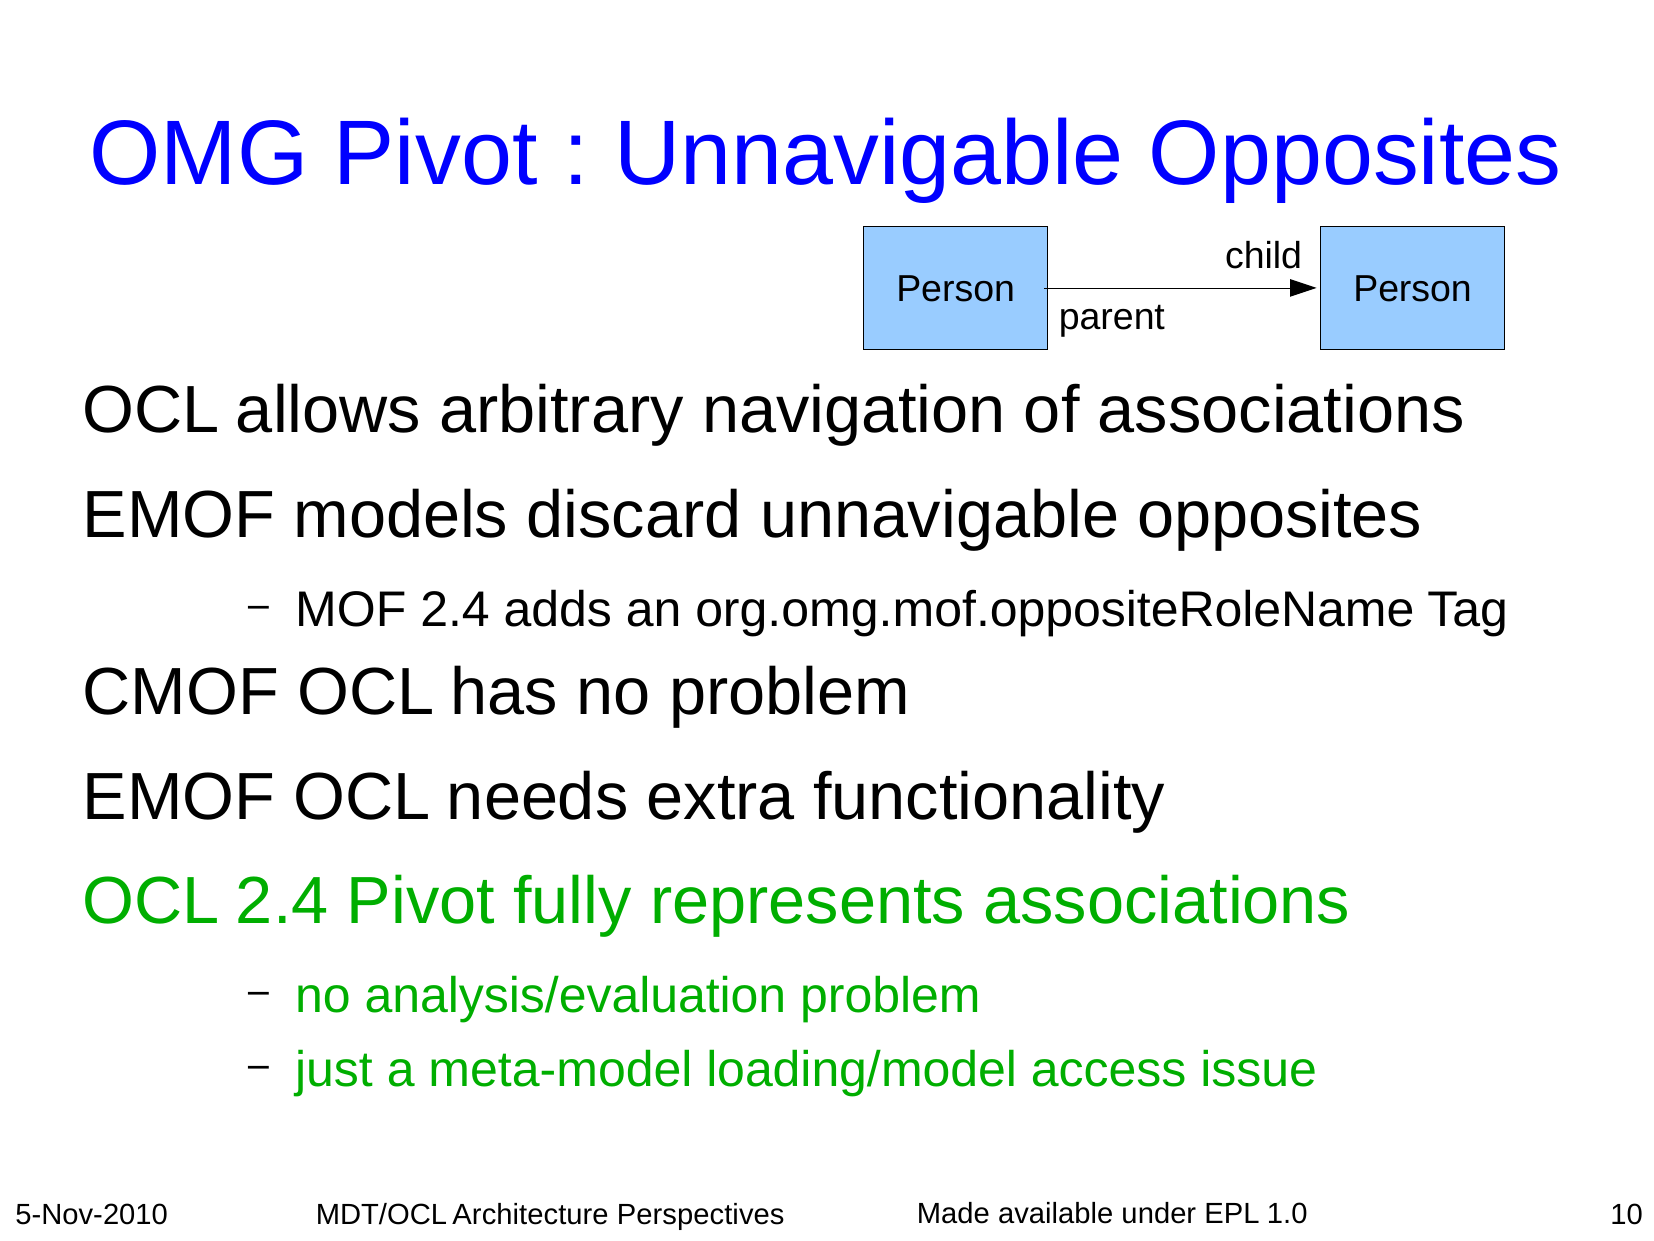

# OMG Pivot : Unnavigable Opposites
Person
Person
child
parent
OCL allows arbitrary navigation of associations
EMOF models discard unnavigable opposites
MOF 2.4 adds an org.omg.mof.oppositeRoleName Tag
CMOF OCL has no problem
EMOF OCL needs extra functionality
OCL 2.4 Pivot fully represents associations
no analysis/evaluation problem
just a meta-model loading/model access issue
5-Nov-2010
MDT/OCL Architecture Perspectives
10